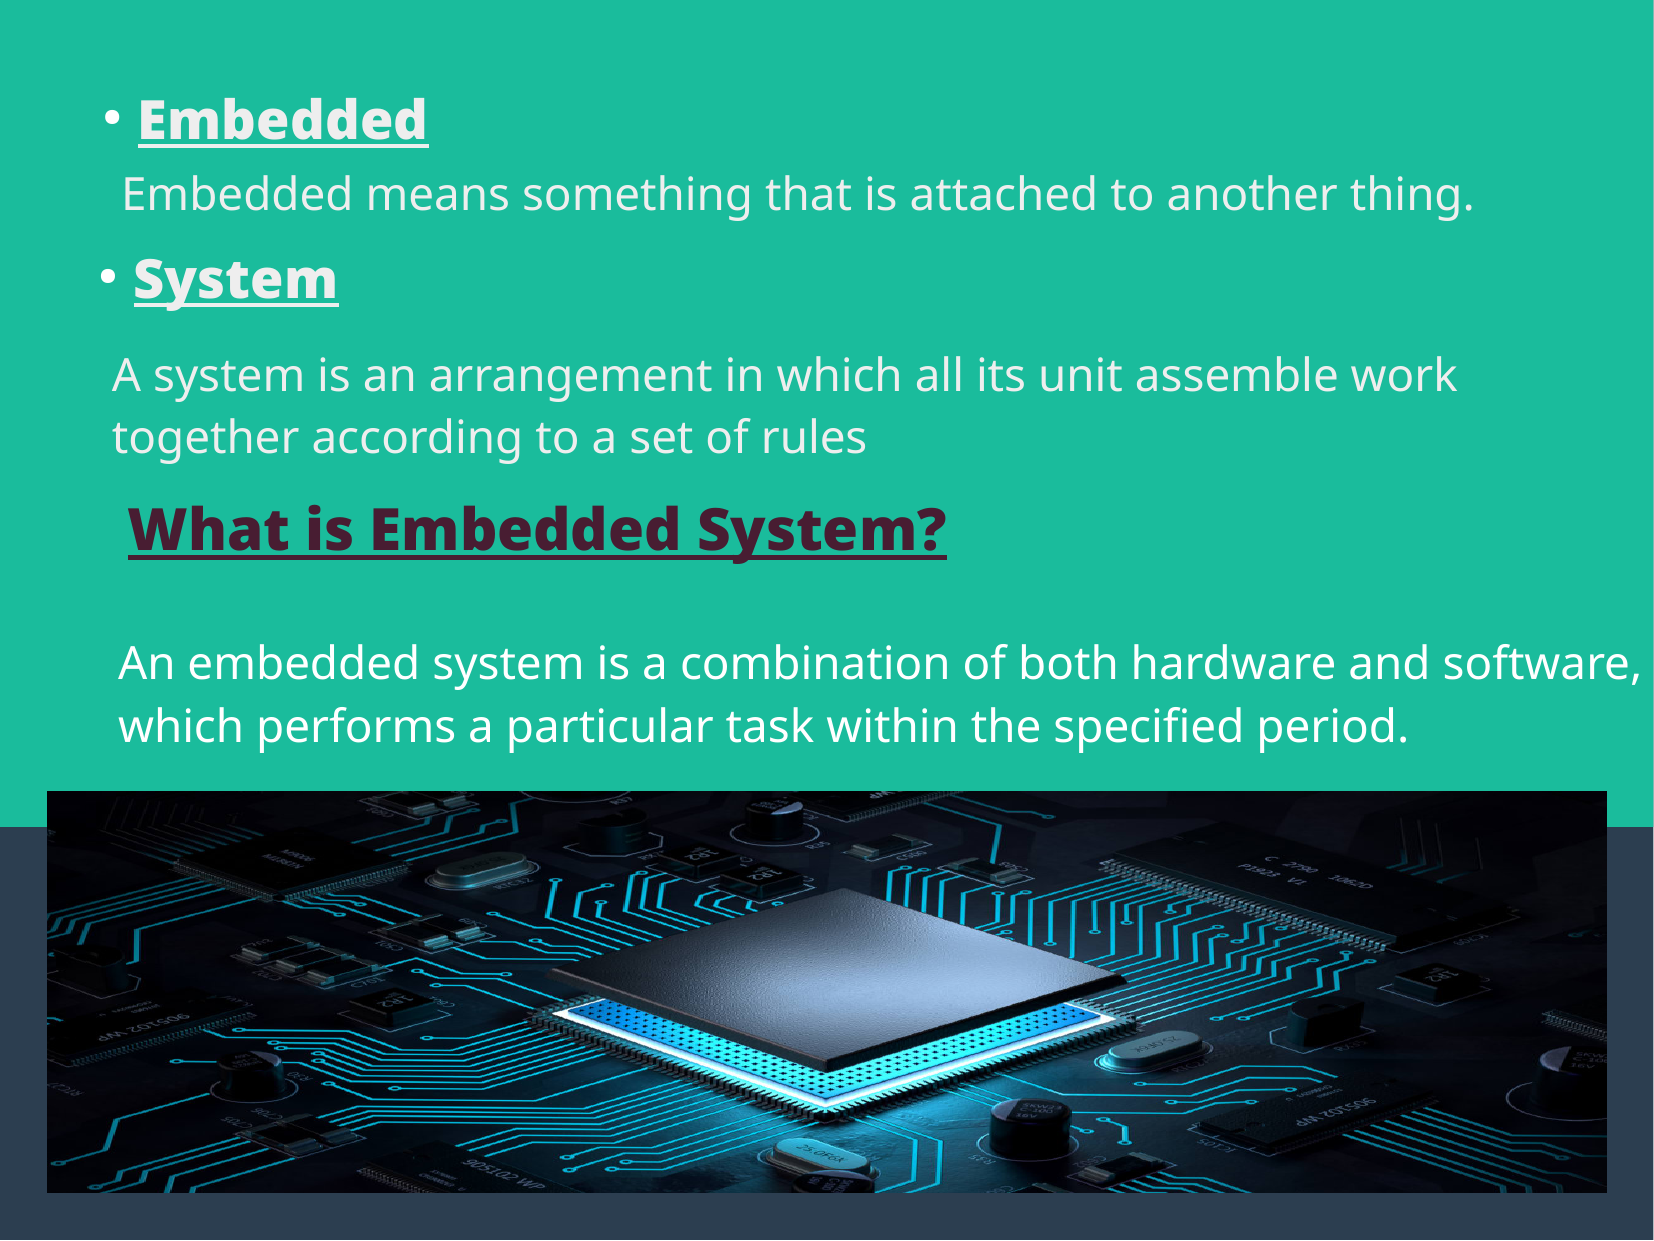

Embedded
Embedded means something that is attached to another thing.
# System
A system is an arrangement in which all its unit assemble work together according to a set of rules
What is Embedded System?
An embedded system is a combination of both hardware and software, which performs a particular task within the specified period.